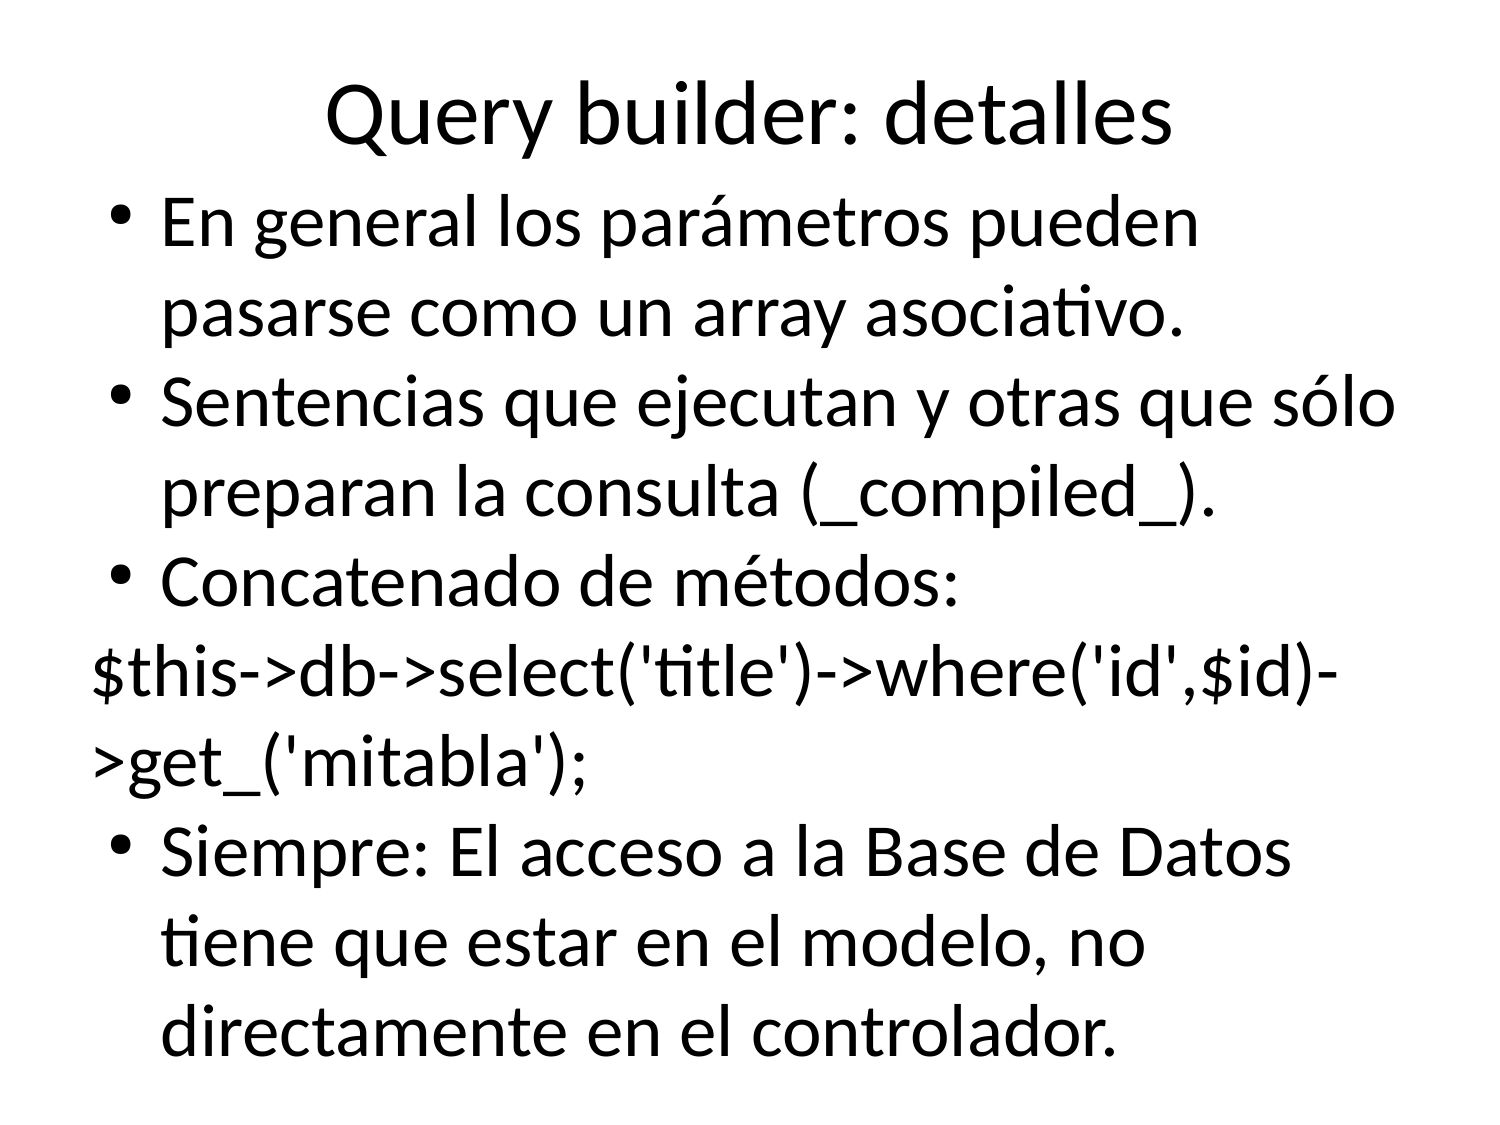

# Query builder: detalles
En general los parámetros pueden pasarse como un array asociativo.
Sentencias que ejecutan y otras que sólo preparan la consulta (_compiled_).
Concatenado de métodos:
$this->db->select('title')->where('id',$id)->get_('mitabla');
Siempre: El acceso a la Base de Datos tiene que estar en el modelo, no directamente en el controlador.